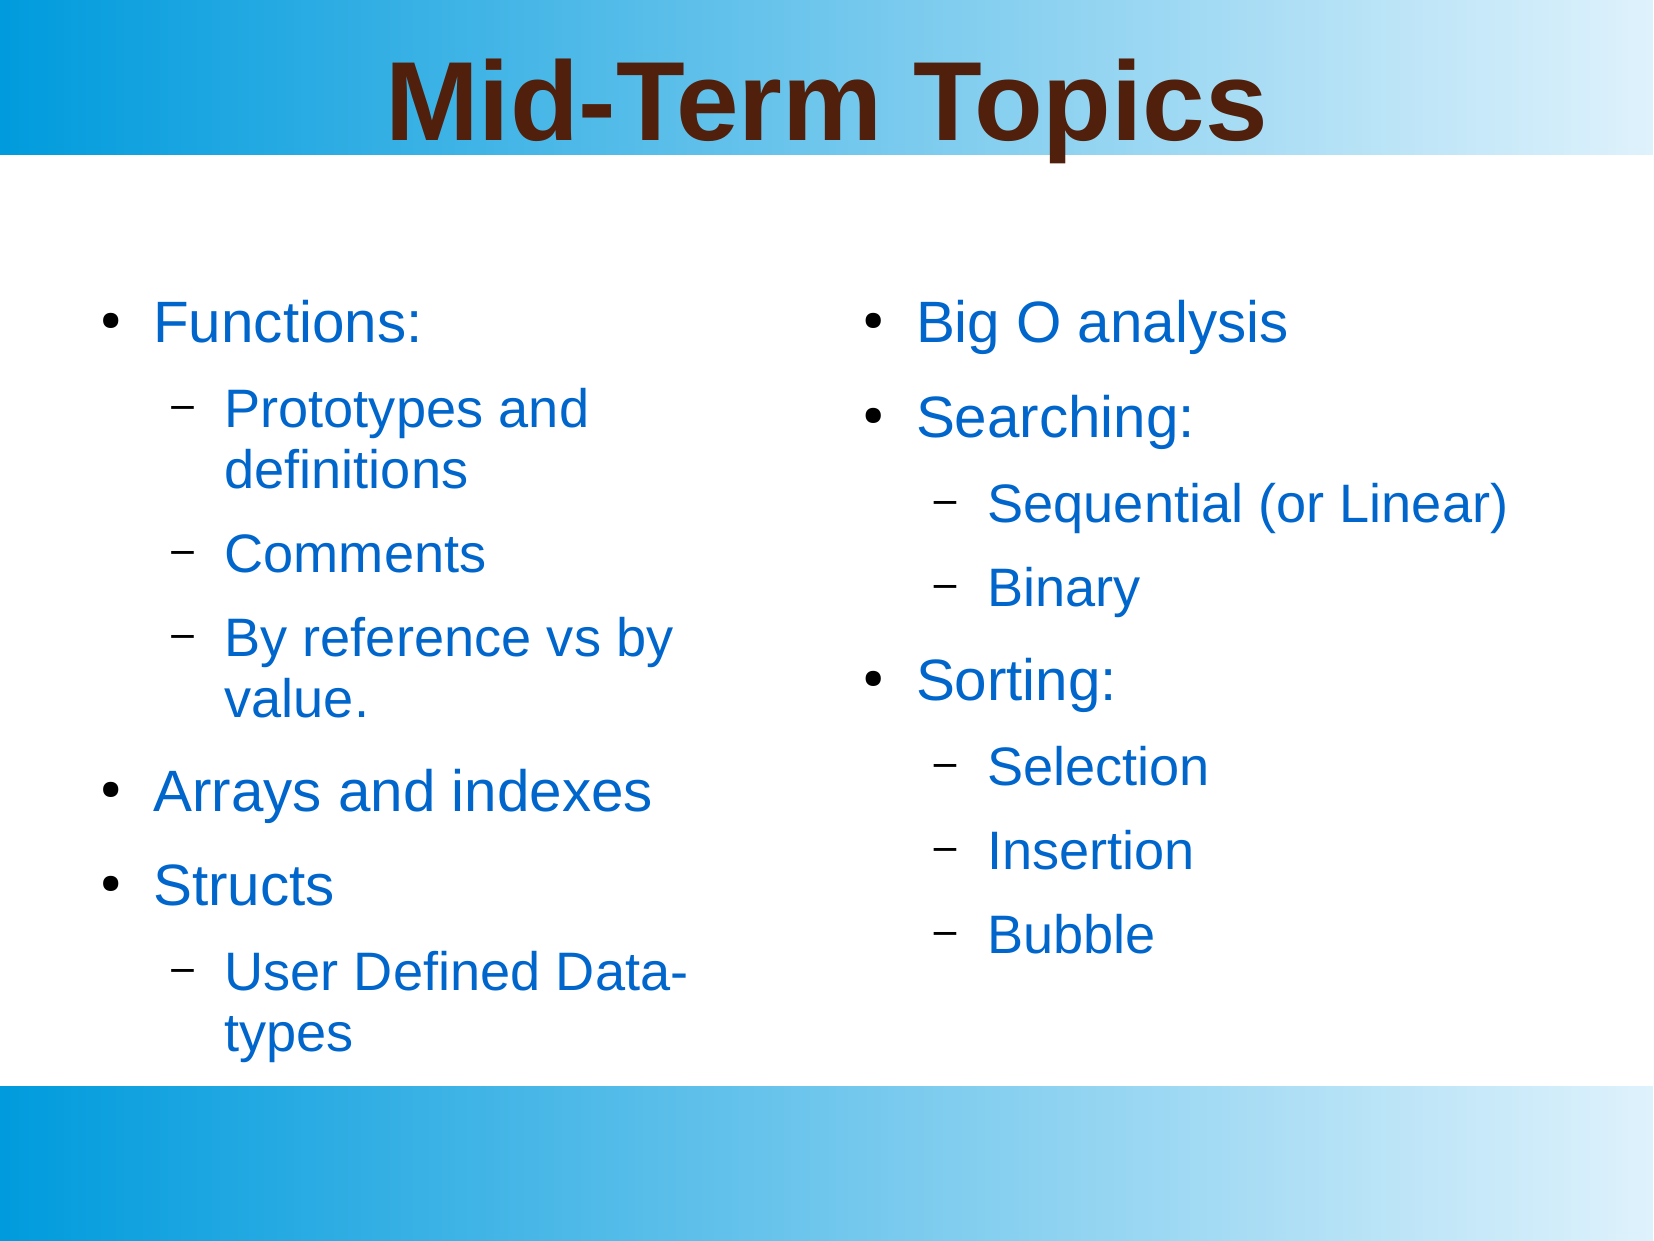

# Mid-Term Topics
Functions:
Prototypes and definitions
Comments
By reference vs by value.
Arrays and indexes
Structs
User Defined Data-types
Big O analysis
Searching:
Sequential (or Linear)
Binary
Sorting:
Selection
Insertion
Bubble